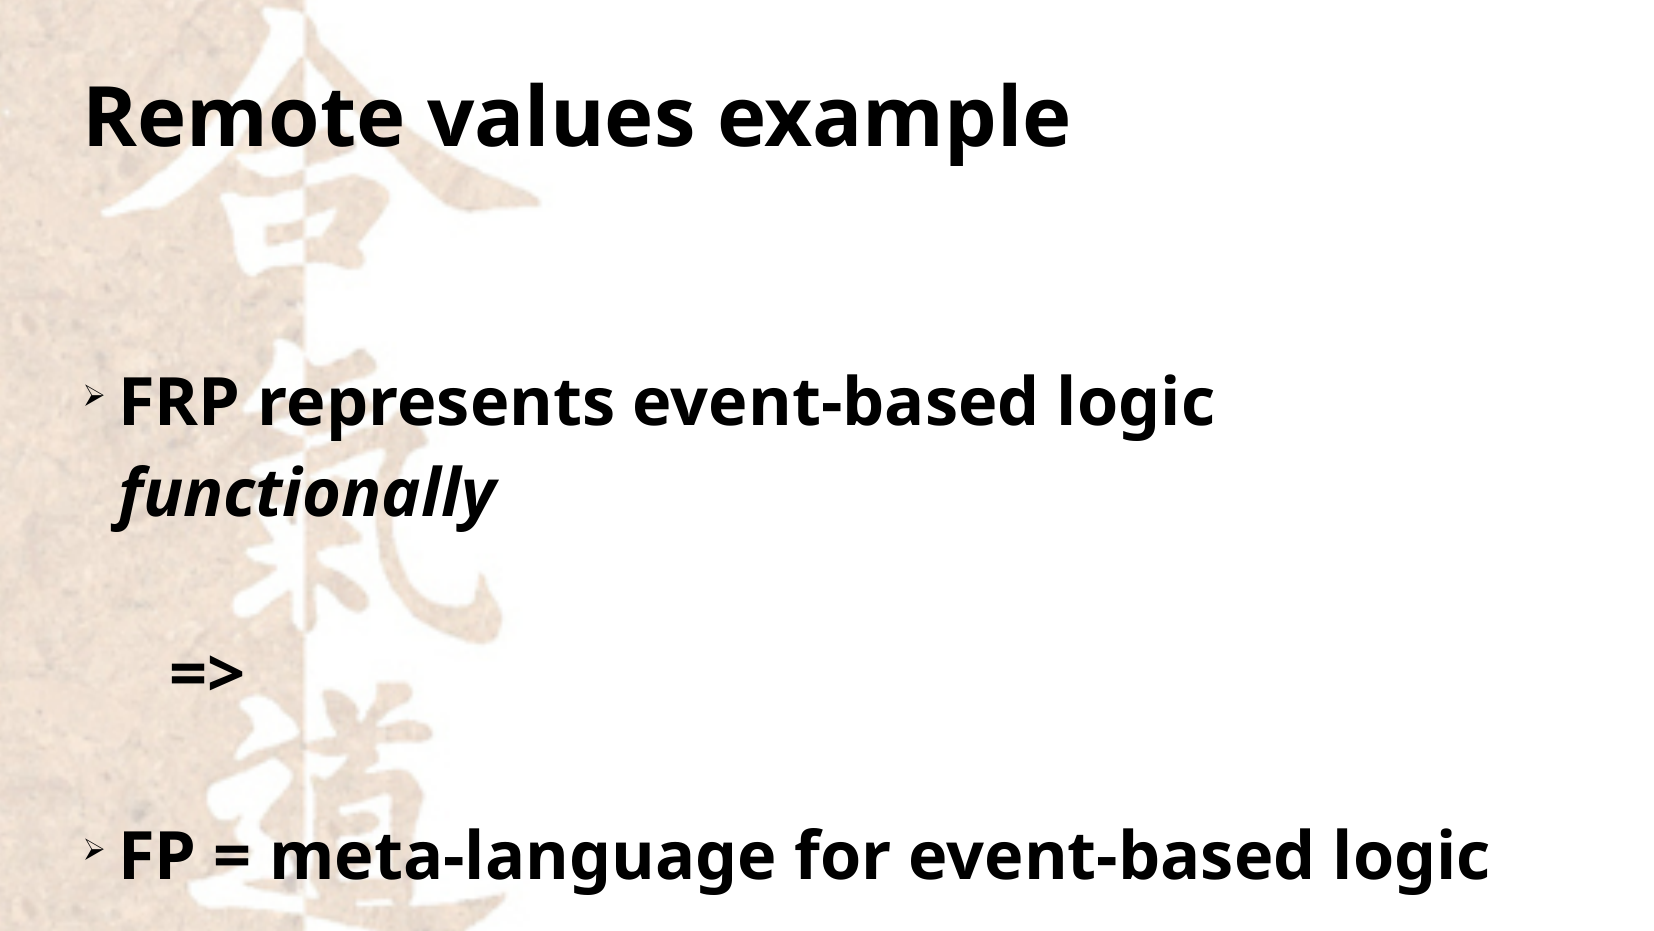

# Remote values example
FRP represents event-based logic functionally
 =>
FP = meta-language for event-based logic